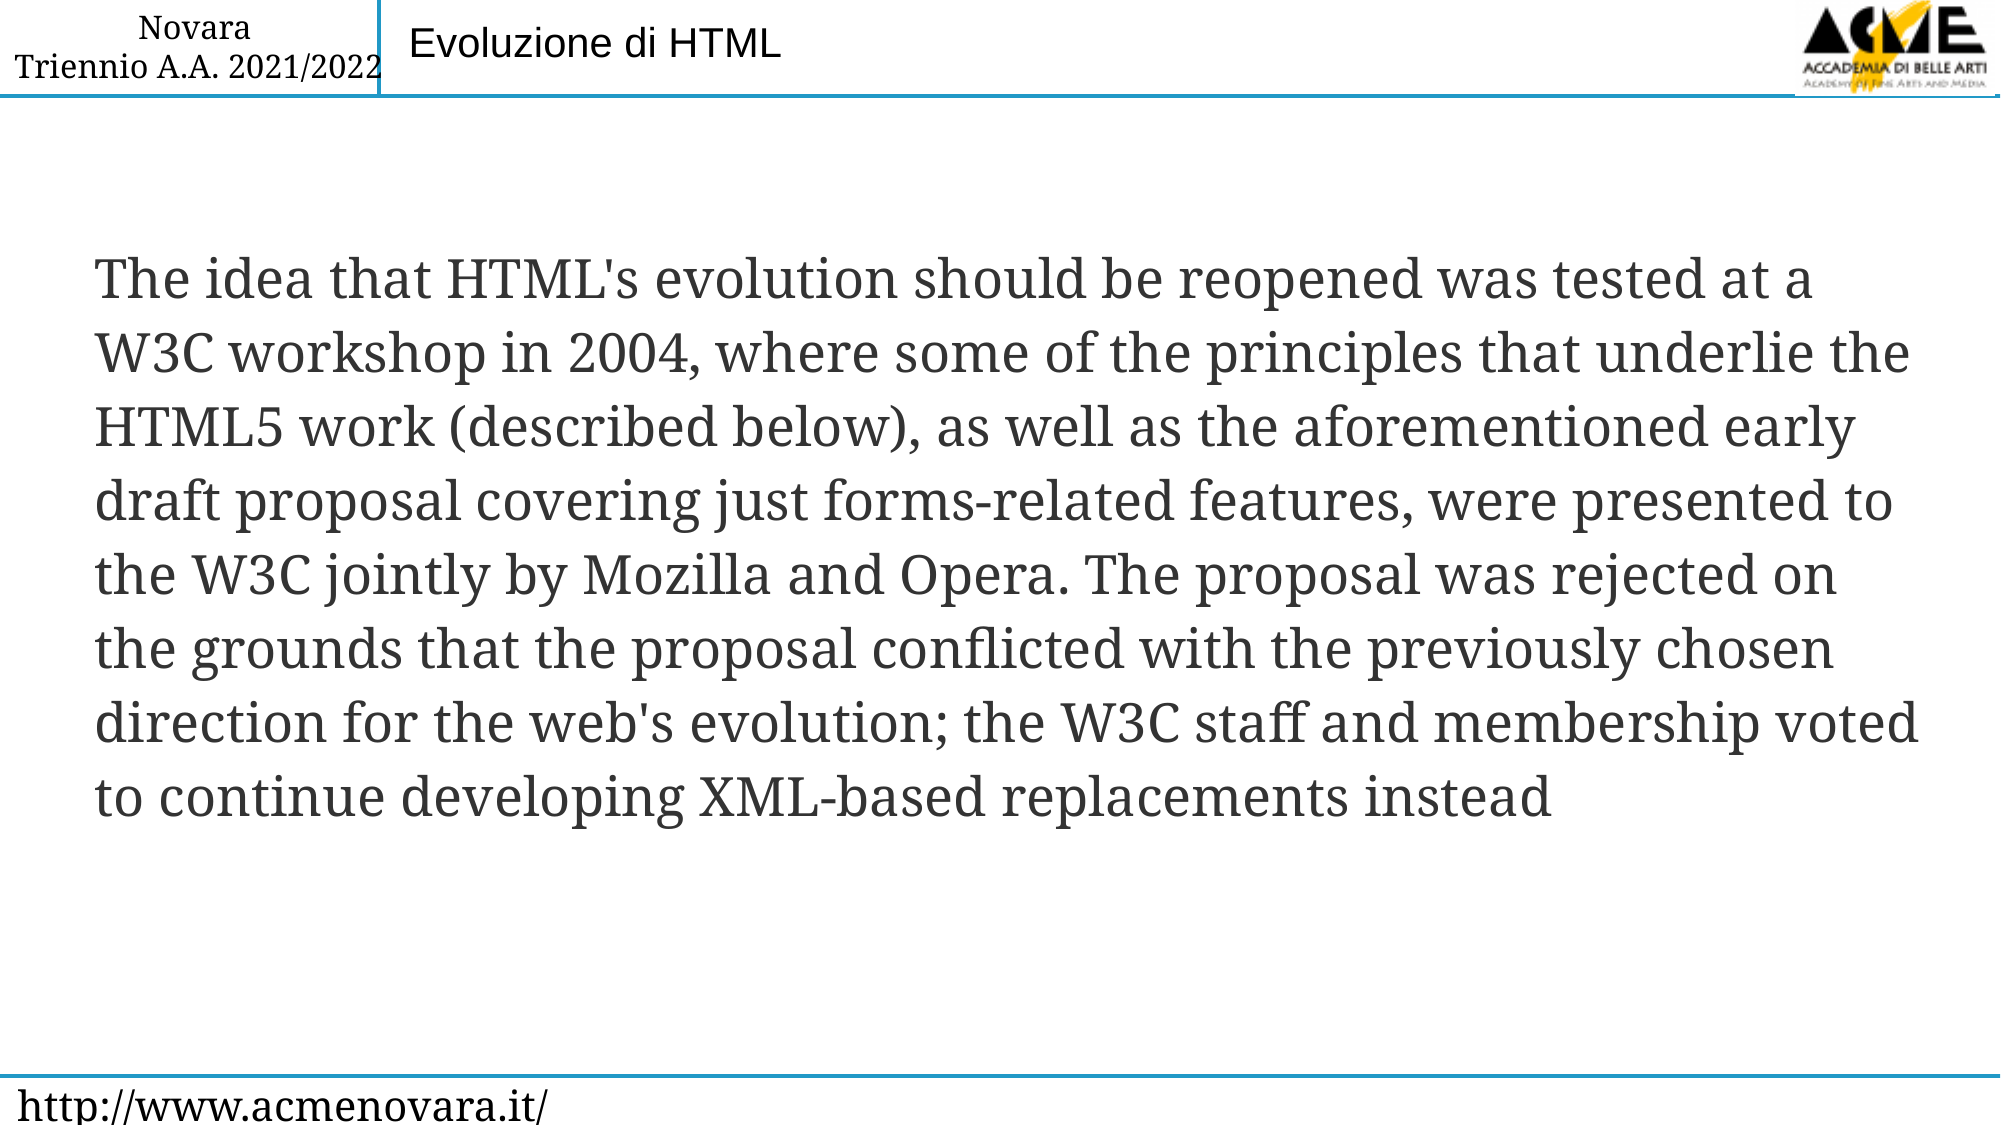

# Evoluzione di HTML
The idea that HTML's evolution should be reopened was tested at a W3C workshop in 2004, where some of the principles that underlie the HTML5 work (described below), as well as the aforementioned early draft proposal covering just forms-related features, were presented to the W3C jointly by Mozilla and Opera. The proposal was rejected on the grounds that the proposal conflicted with the previously chosen direction for the web's evolution; the W3C staff and membership voted to continue developing XML-based replacements instead